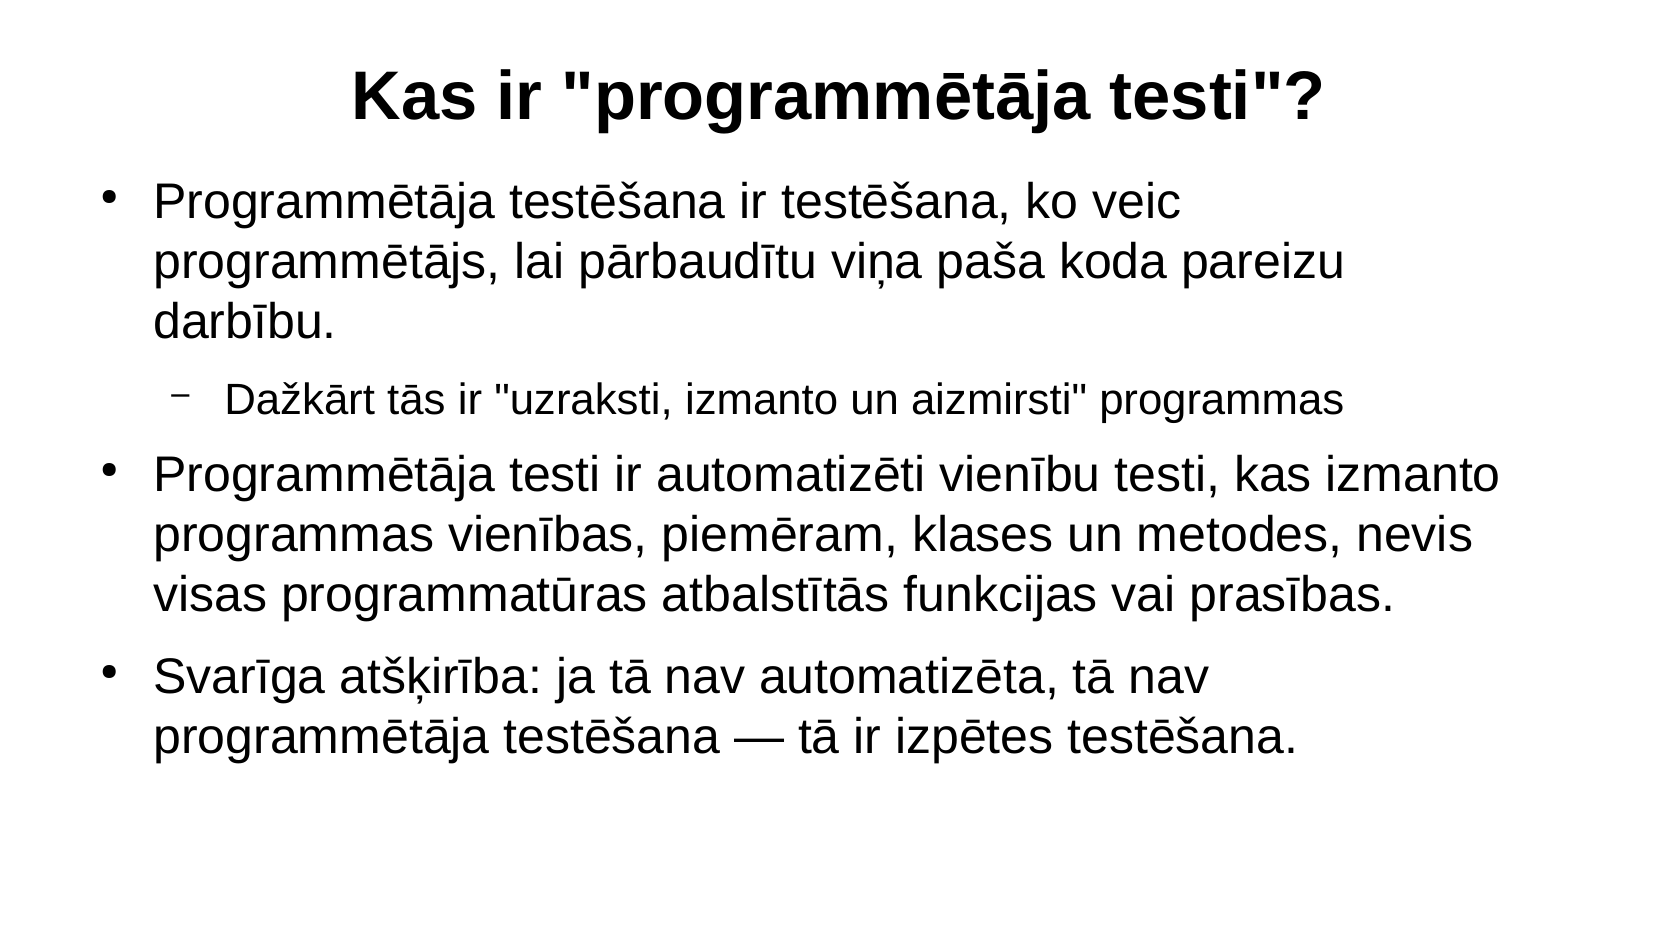

# Kas ir "programmētāja testi"?
Programmētāja testēšana ir testēšana, ko veic programmētājs, lai pārbaudītu viņa paša koda pareizu darbību.
Dažkārt tās ir "uzraksti, izmanto un aizmirsti" programmas
Programmētāja testi ir automatizēti vienību testi, kas izmanto programmas vienības, piemēram, klases un metodes, nevis visas programmatūras atbalstītās funkcijas vai prasības.
Svarīga atšķirība: ja tā nav automatizēta, tā nav programmētāja testēšana — tā ir izpētes testēšana.